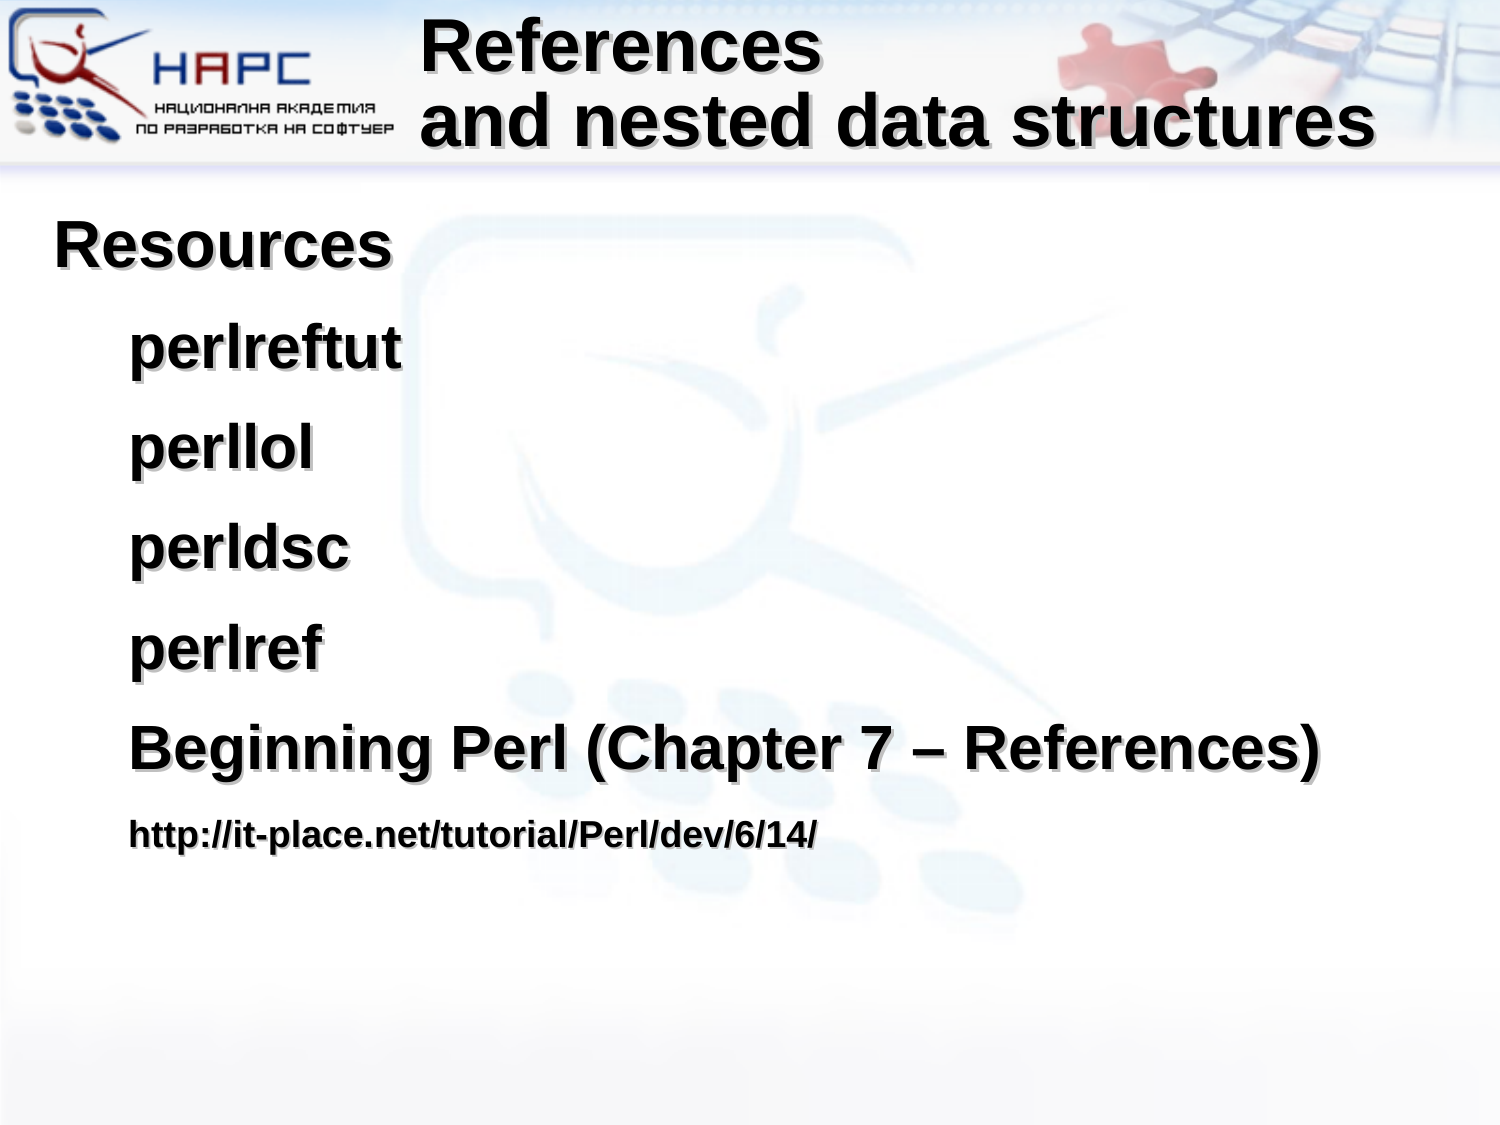

# References and nested data structures
Resources
perlreftut
perllol
perldsc
perlref
Beginning Perl (Chapter 7 – References)
http://it-place.net/tutorial/Perl/dev/6/14/